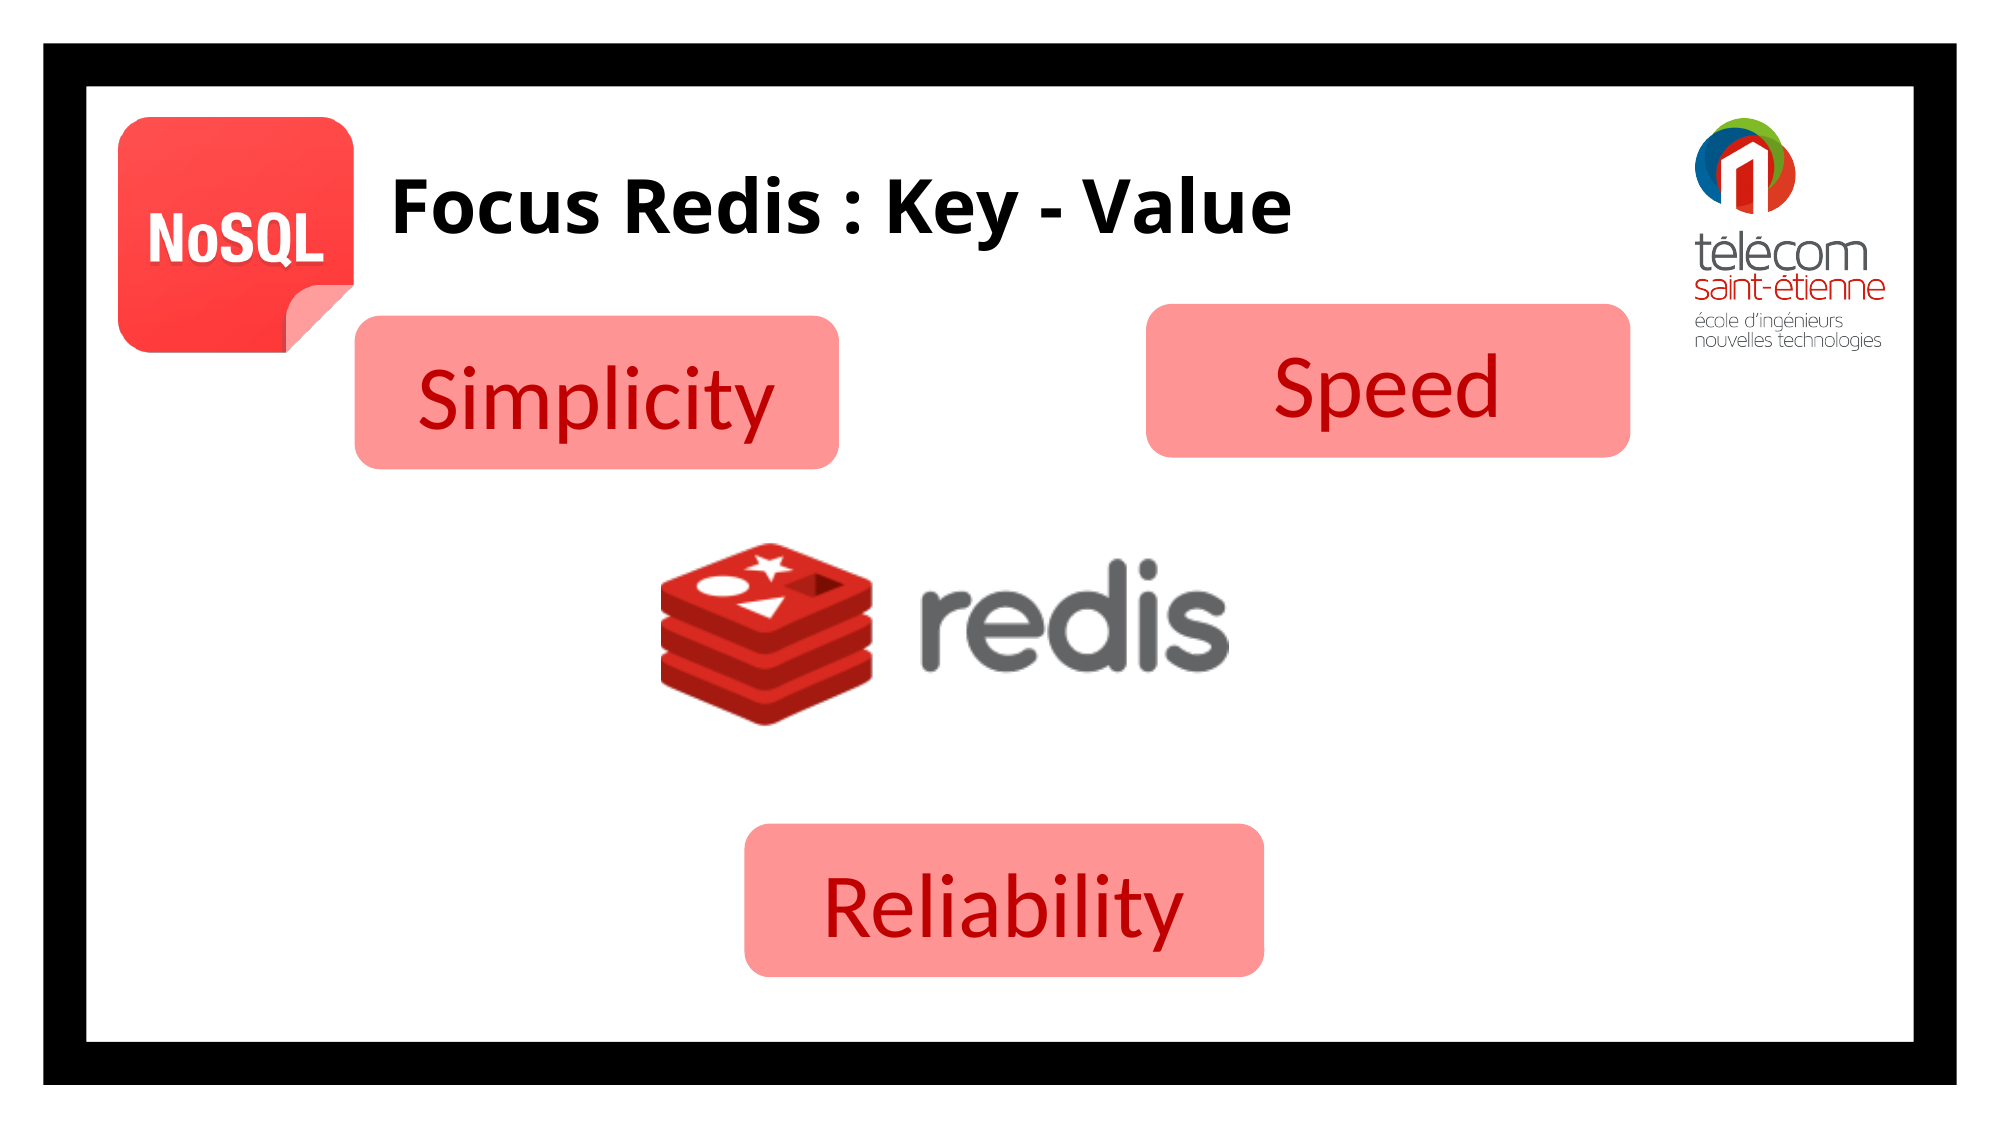

# Focus Redis : Key - Value
Speed
Simplicity
Reliability